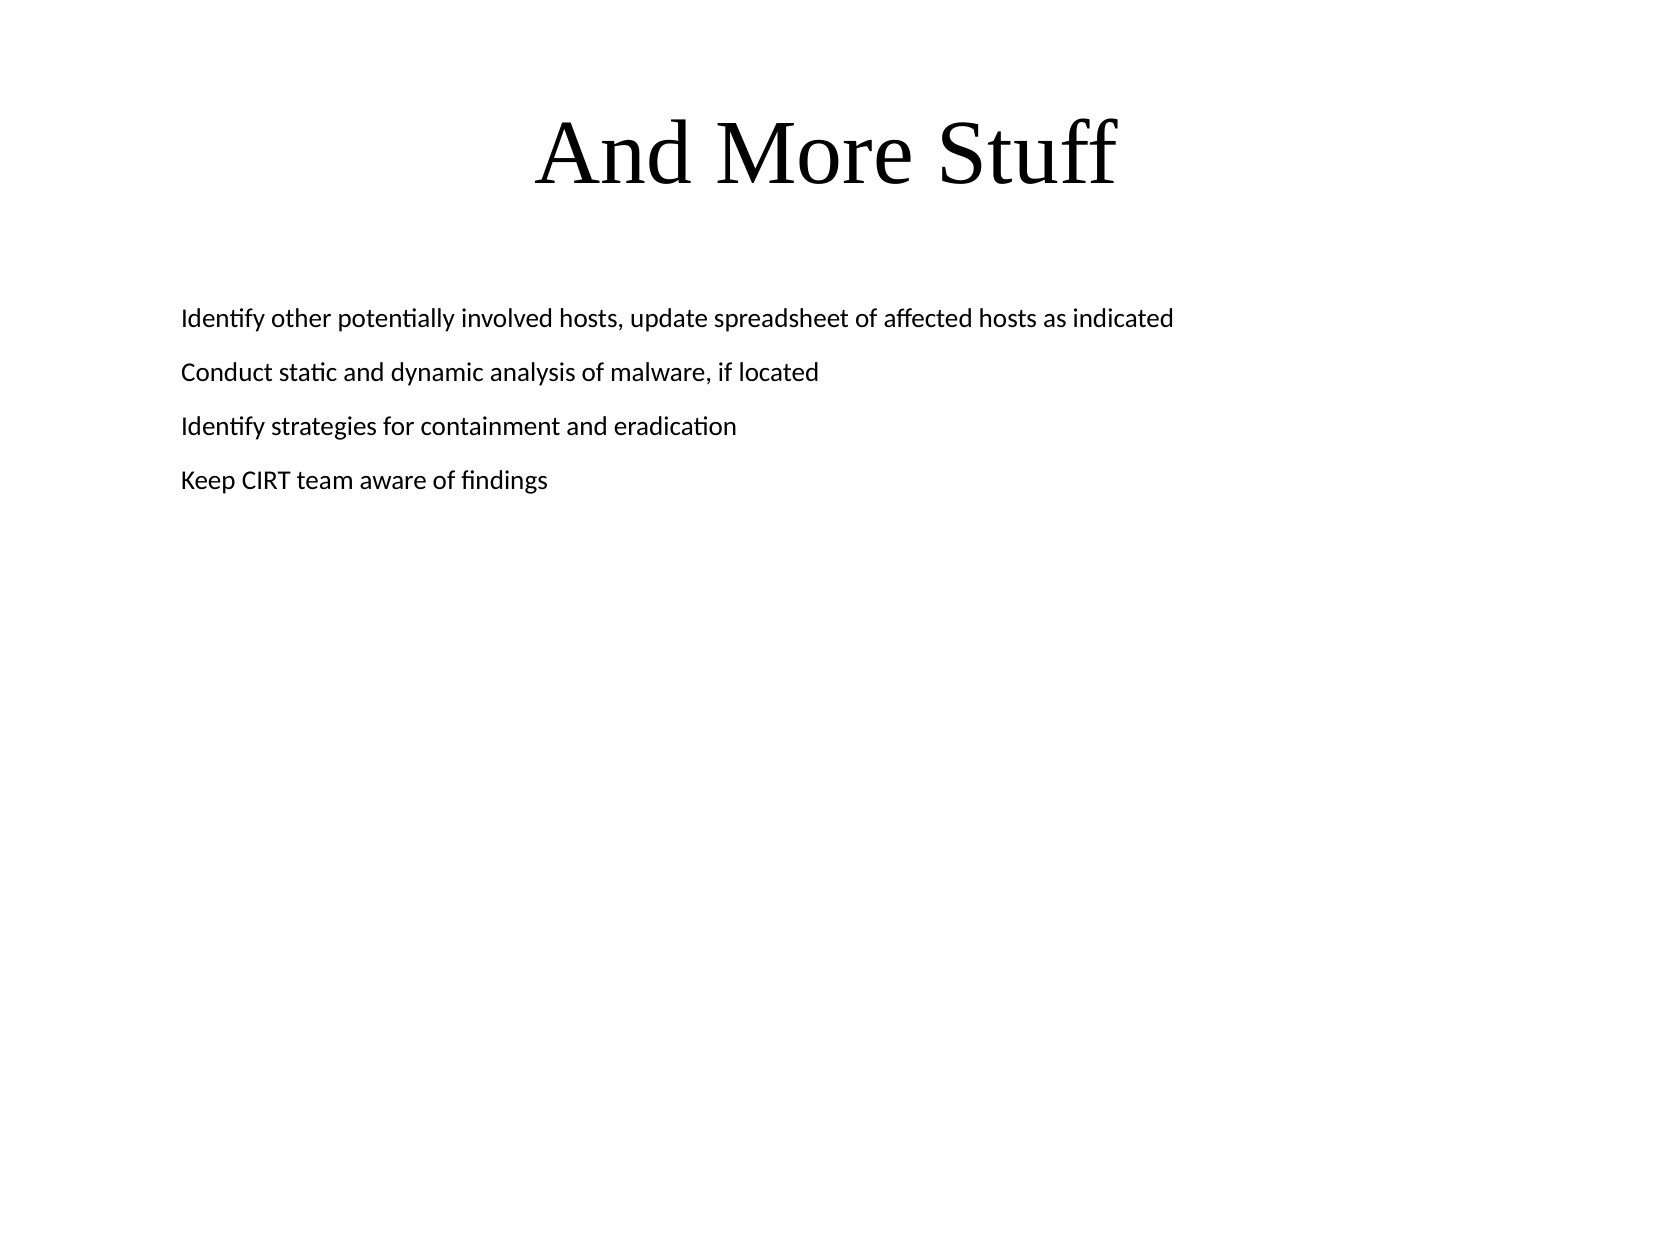

# And More Stuff
Identify other potentially involved hosts, update spreadsheet of affected hosts as indicated
Conduct static and dynamic analysis of malware, if located
Identify strategies for containment and eradication
Keep CIRT team aware of findings